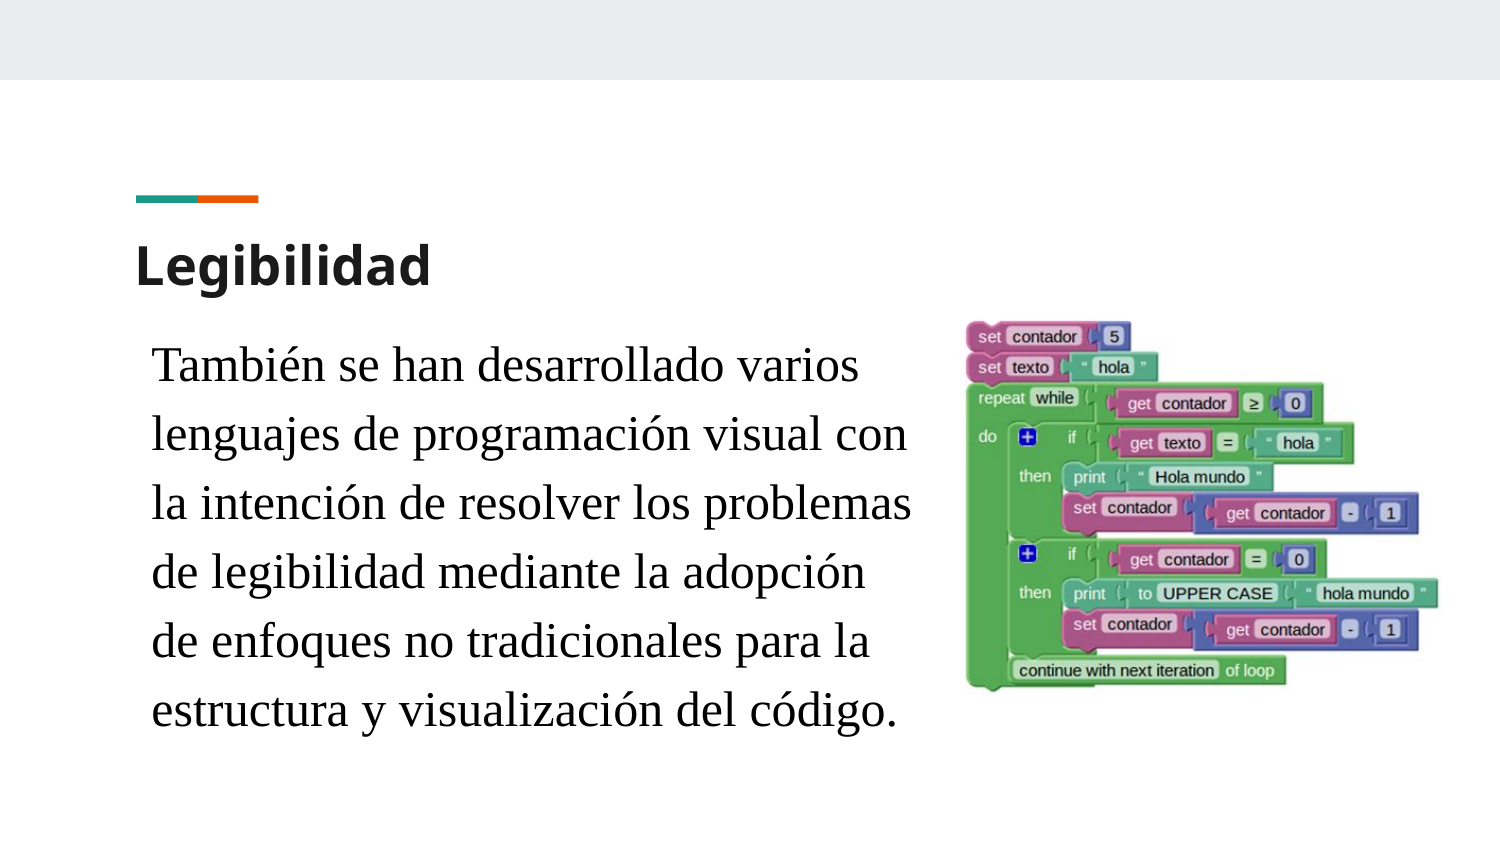

# Legibilidad
También se han desarrollado varios lenguajes de programación visual con la intención de resolver los problemas de legibilidad mediante la adopción de enfoques no tradicionales para la estructura y visualización del código.